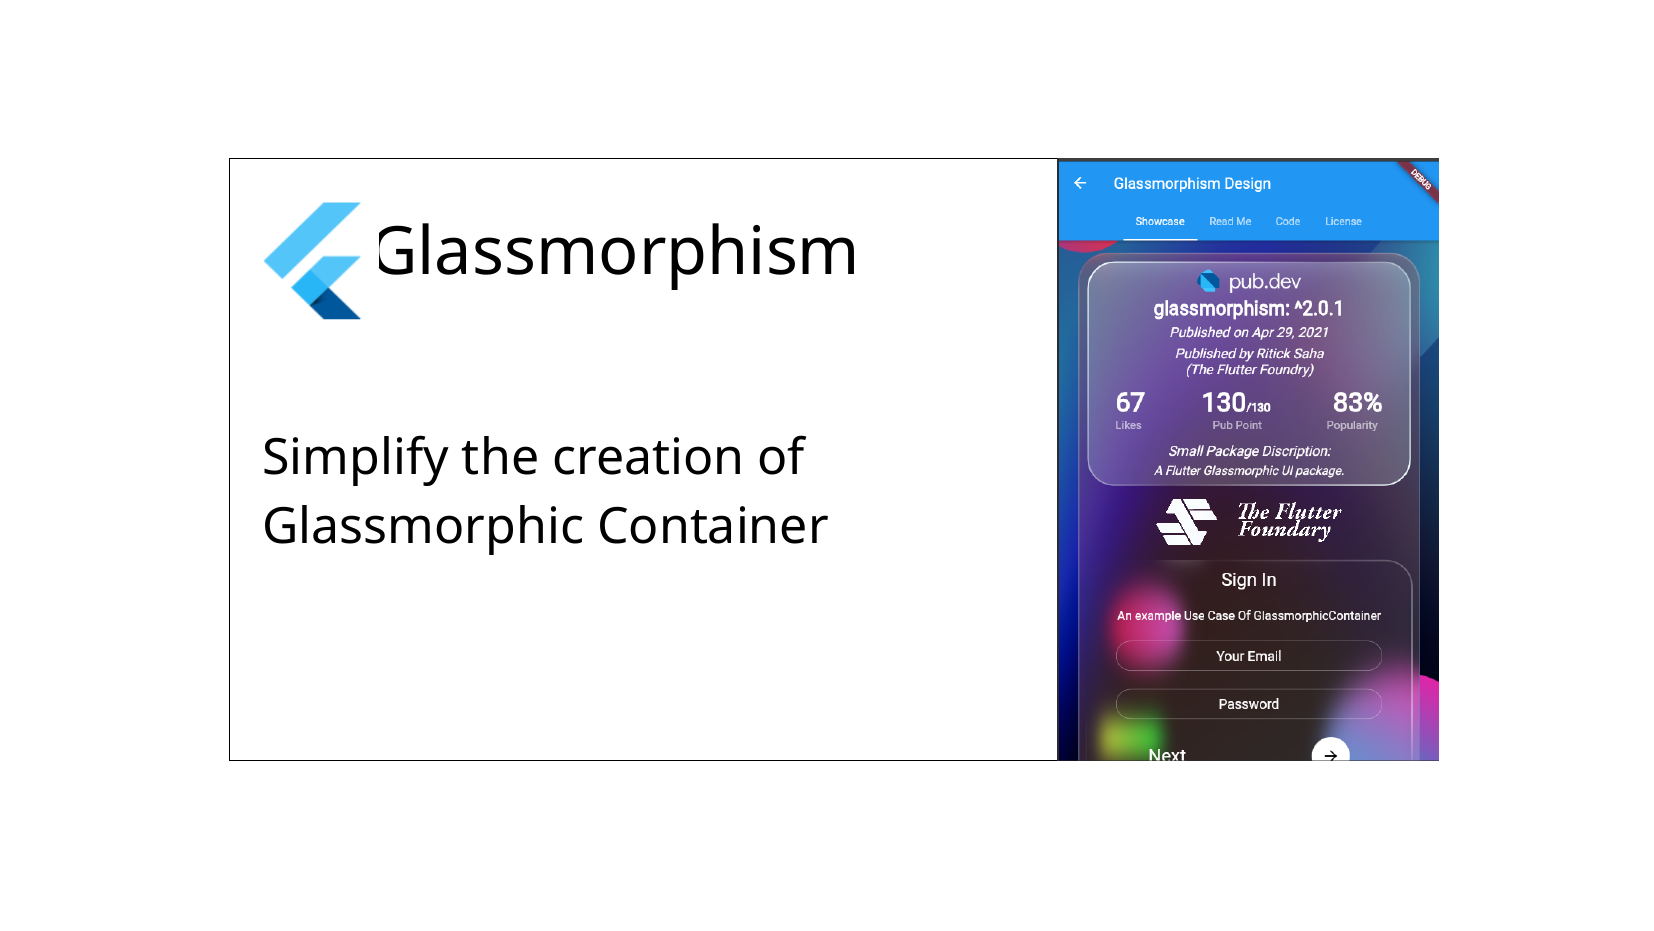

# Glassmorphism
Simplify the creation of Glassmorphic Container